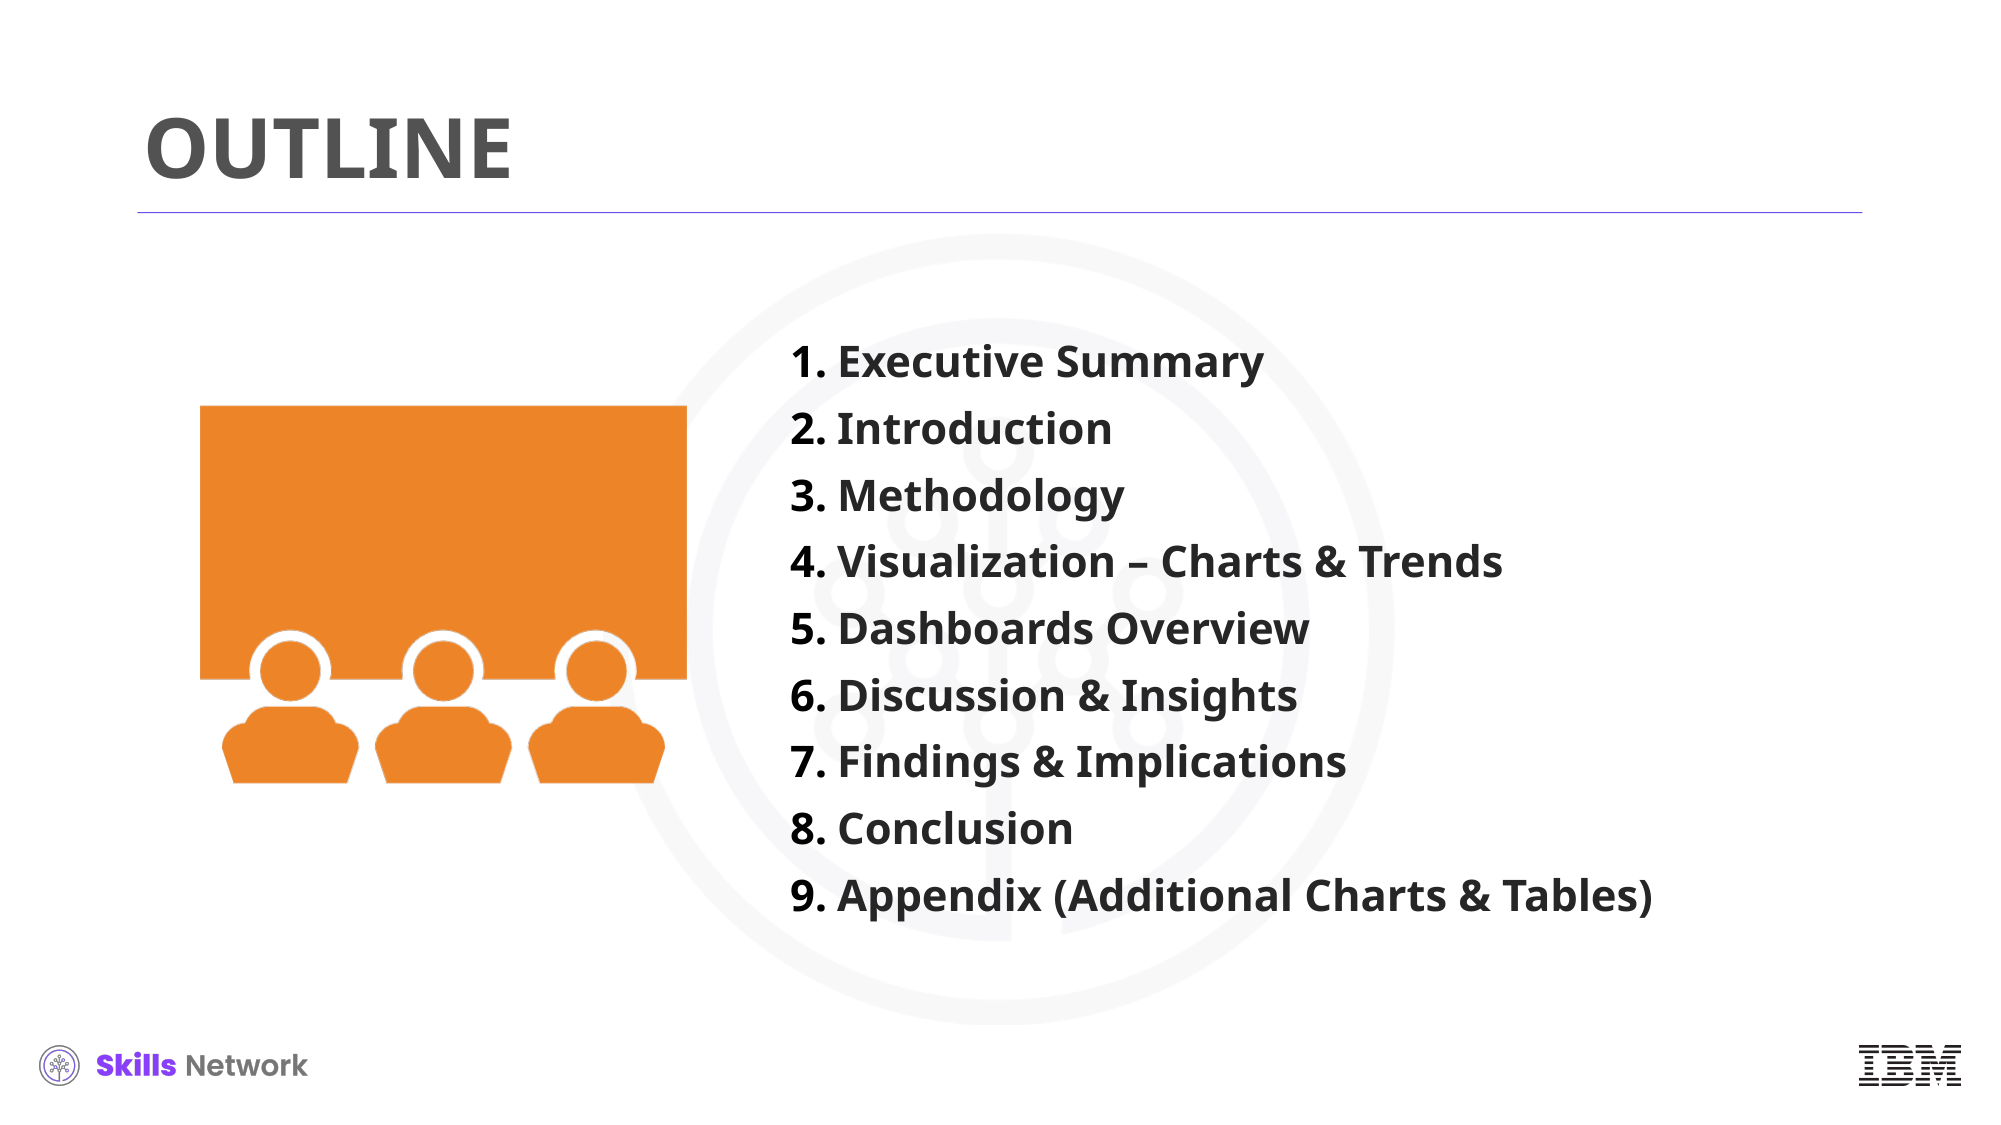

OUTLINE
 Executive Summary
 Introduction
 Methodology
 Visualization – Charts & Trends
 Dashboards Overview
 Discussion & Insights
 Findings & Implications
 Conclusion
 Appendix (Additional Charts & Tables)